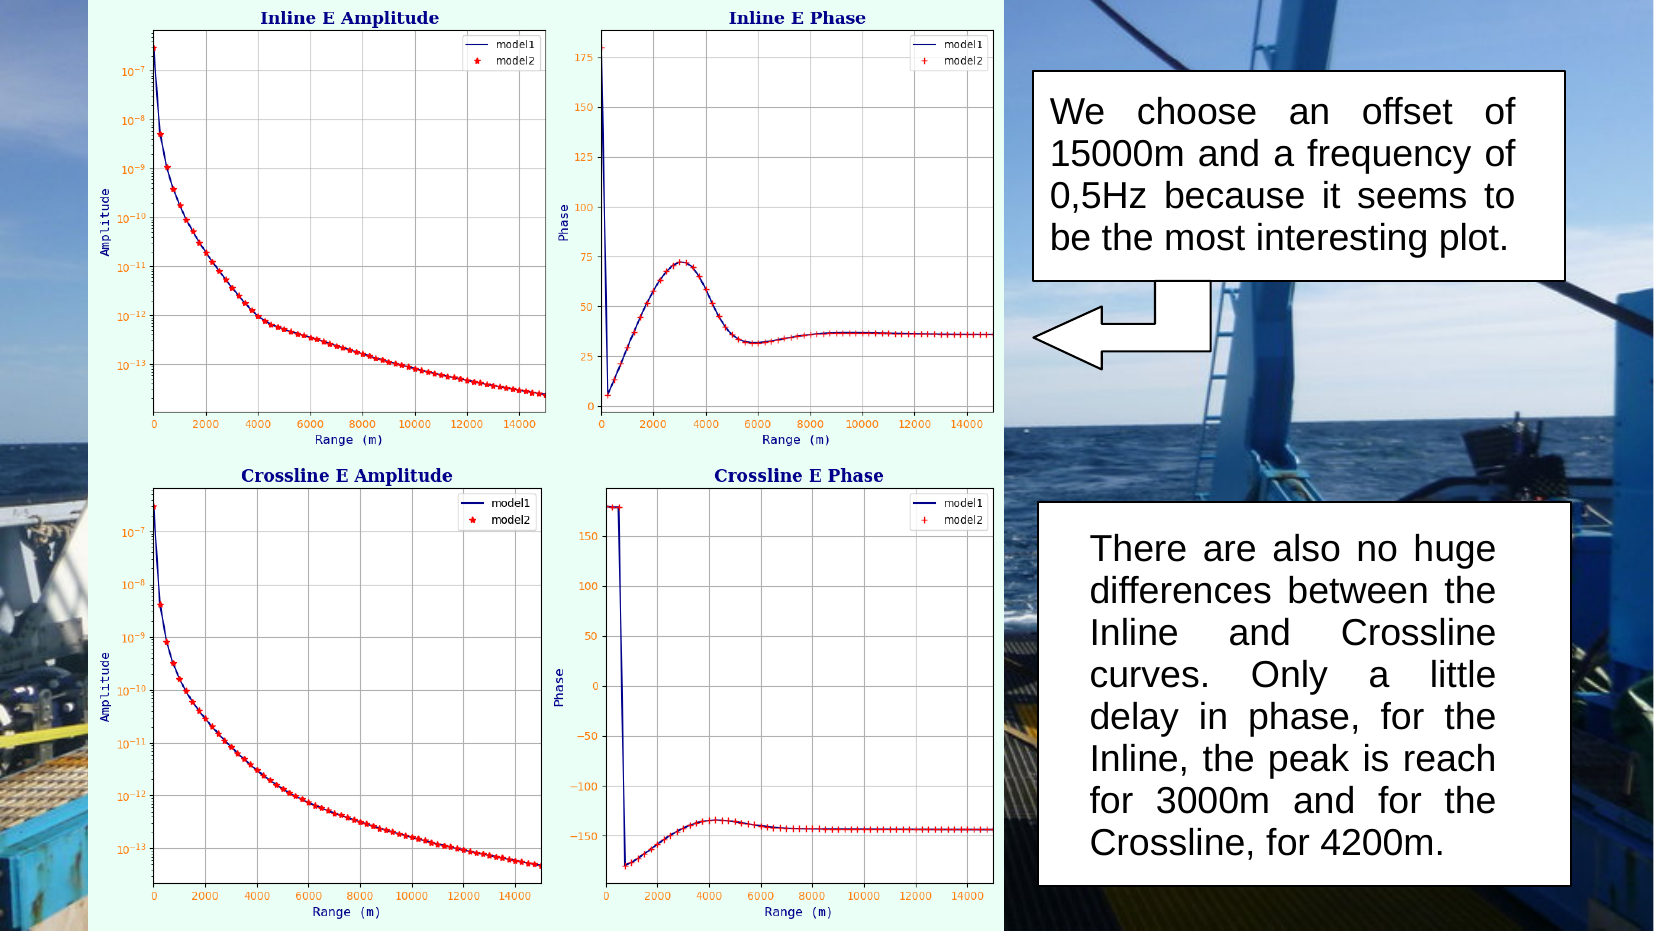

We choose an offset of 15000m and a frequency of 0,5Hz because it seems to be the most interesting plot.
There are also no huge differences between the Inline and Crossline curves. Only a little delay in phase, for the Inline, the peak is reach for 3000m and for the Crossline, for 4200m.